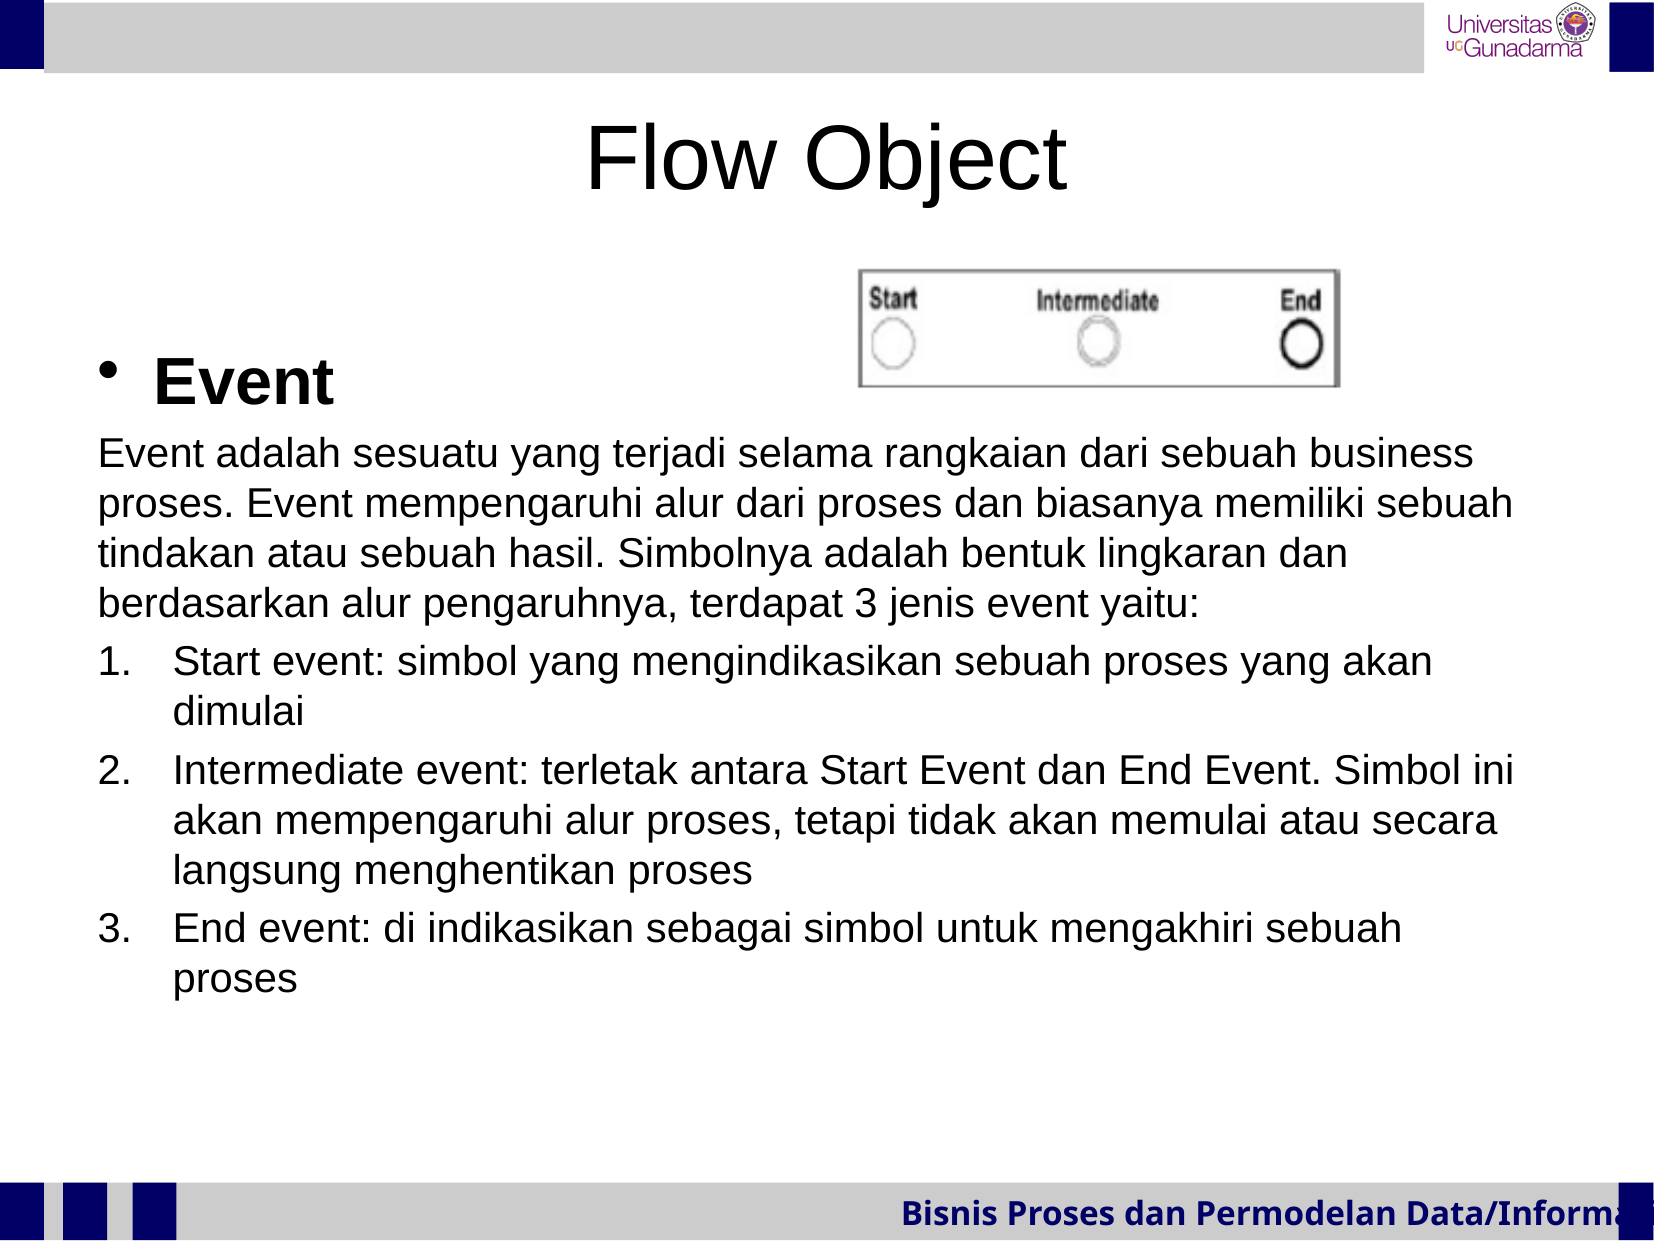

# Flow Object
Event
Event adalah sesuatu yang terjadi selama rangkaian dari sebuah business proses. Event mempengaruhi alur dari proses dan biasanya memiliki sebuah tindakan atau sebuah hasil. Simbolnya adalah bentuk lingkaran dan berdasarkan alur pengaruhnya, terdapat 3 jenis event yaitu:
Start event: simbol yang mengindikasikan sebuah proses yang akan dimulai
Intermediate event: terletak antara Start Event dan End Event. Simbol ini akan mempengaruhi alur proses, tetapi tidak akan memulai atau secara langsung menghentikan proses
End event: di indikasikan sebagai simbol untuk mengakhiri sebuah proses